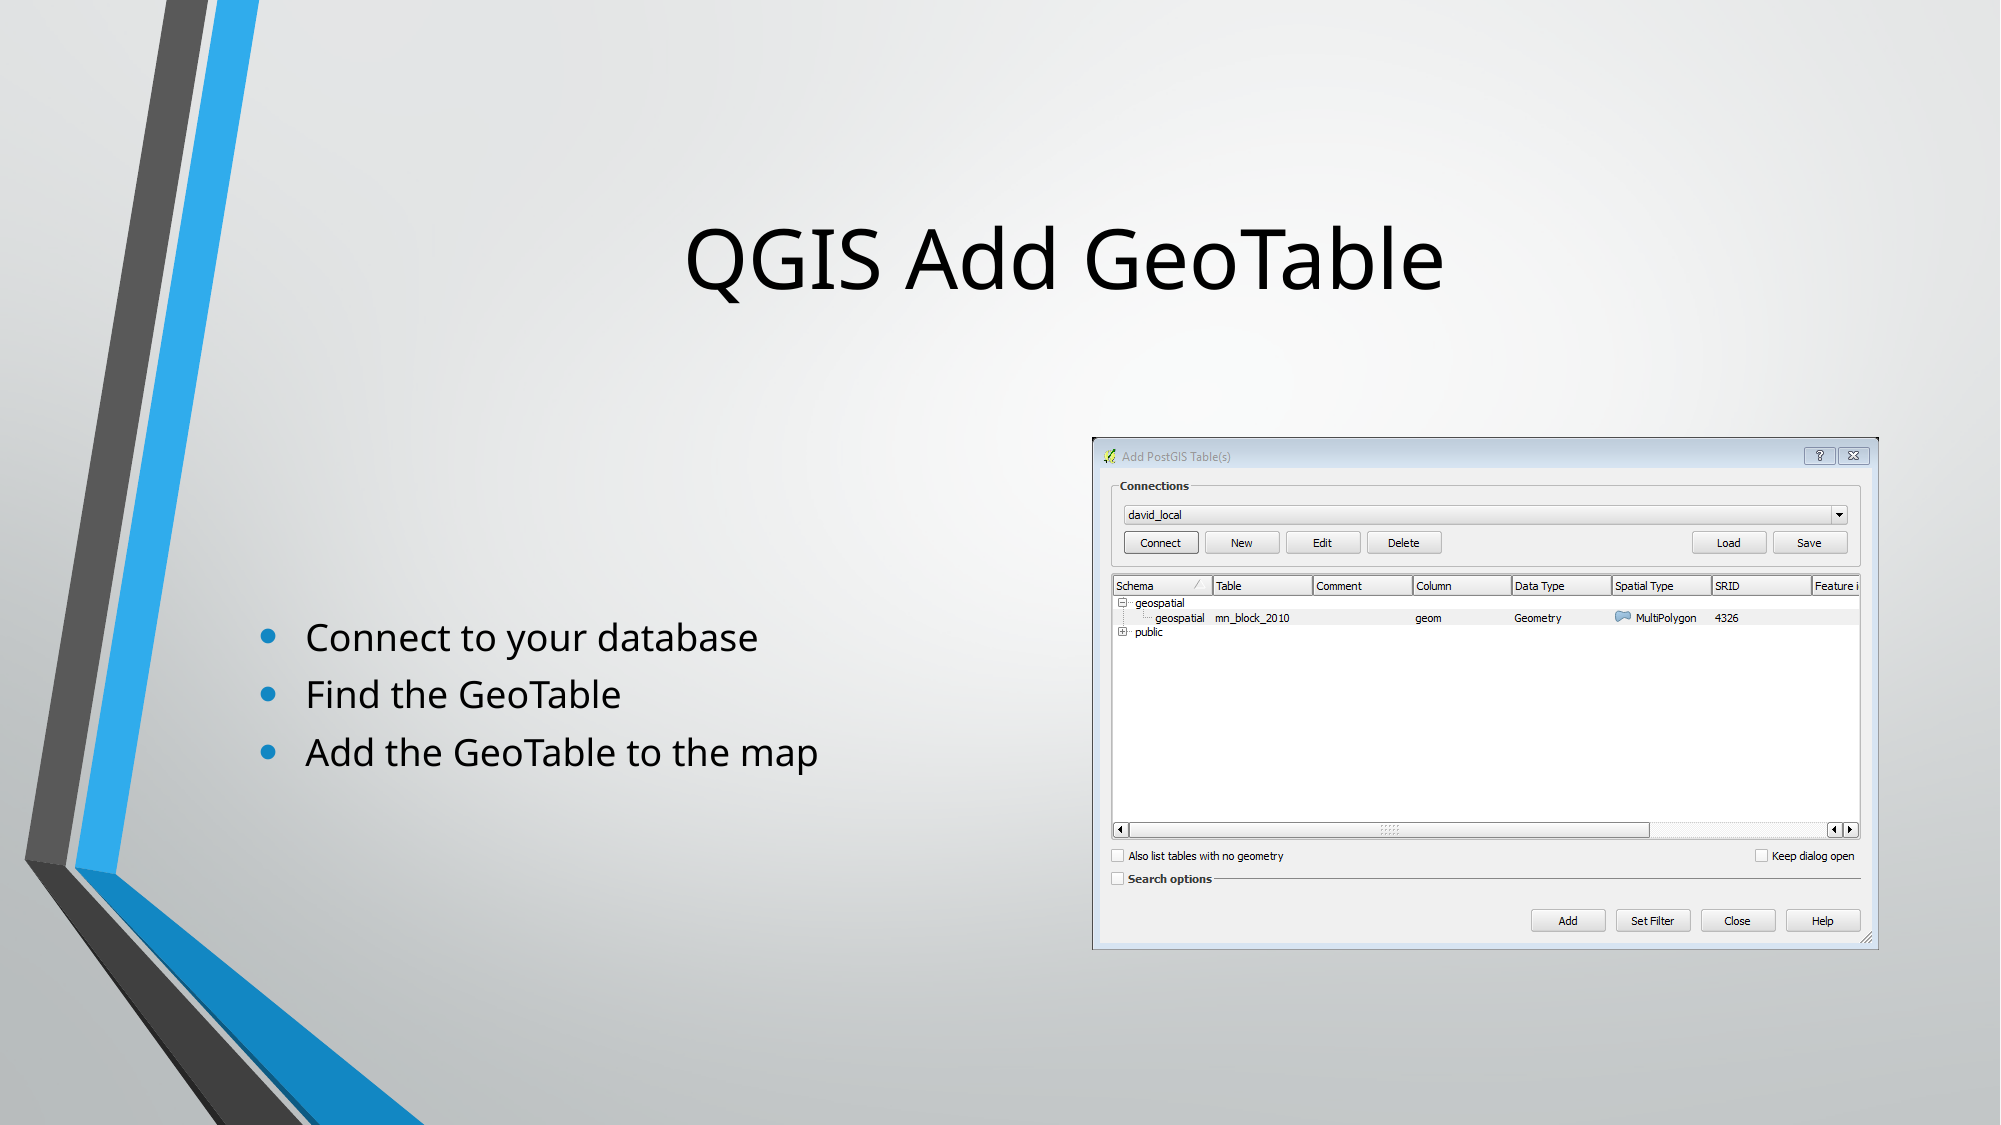

# QGIS Add GeoTable
Connect to your database
Find the GeoTable
Add the GeoTable to the map